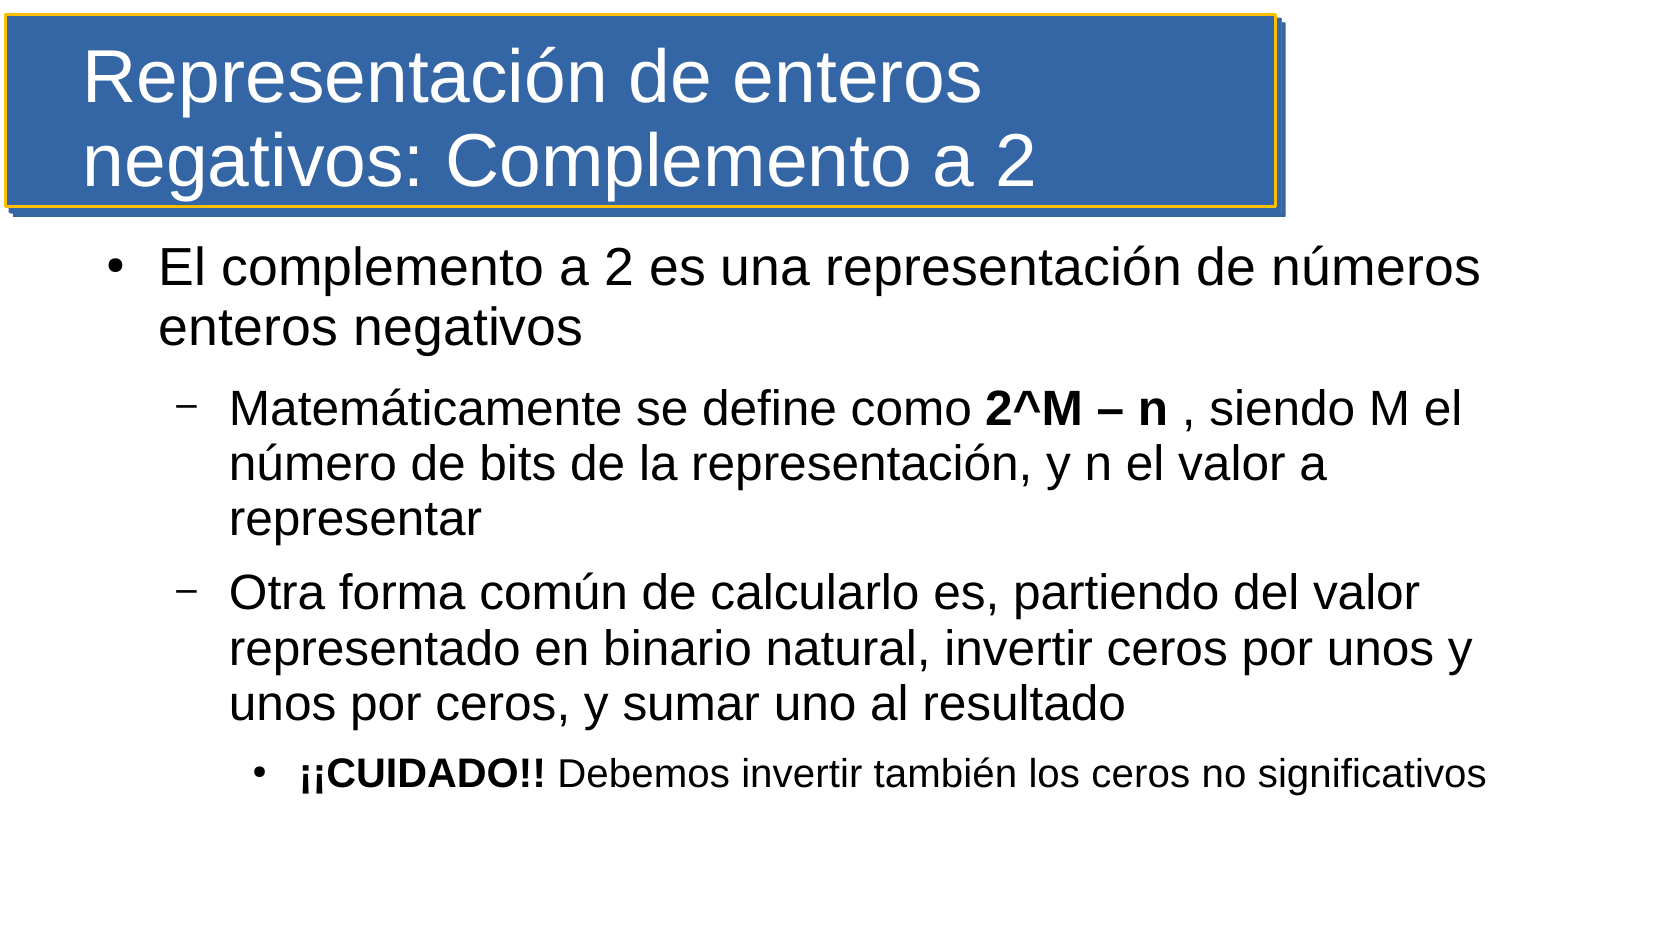

# Representación de enteros negativos: Complemento a 2
El complemento a 2 es una representación de números enteros negativos
Matemáticamente se define como 2^M – n , siendo M el número de bits de la representación, y n el valor a representar
Otra forma común de calcularlo es, partiendo del valor representado en binario natural, invertir ceros por unos y unos por ceros, y sumar uno al resultado
¡¡CUIDADO!! Debemos invertir también los ceros no significativos